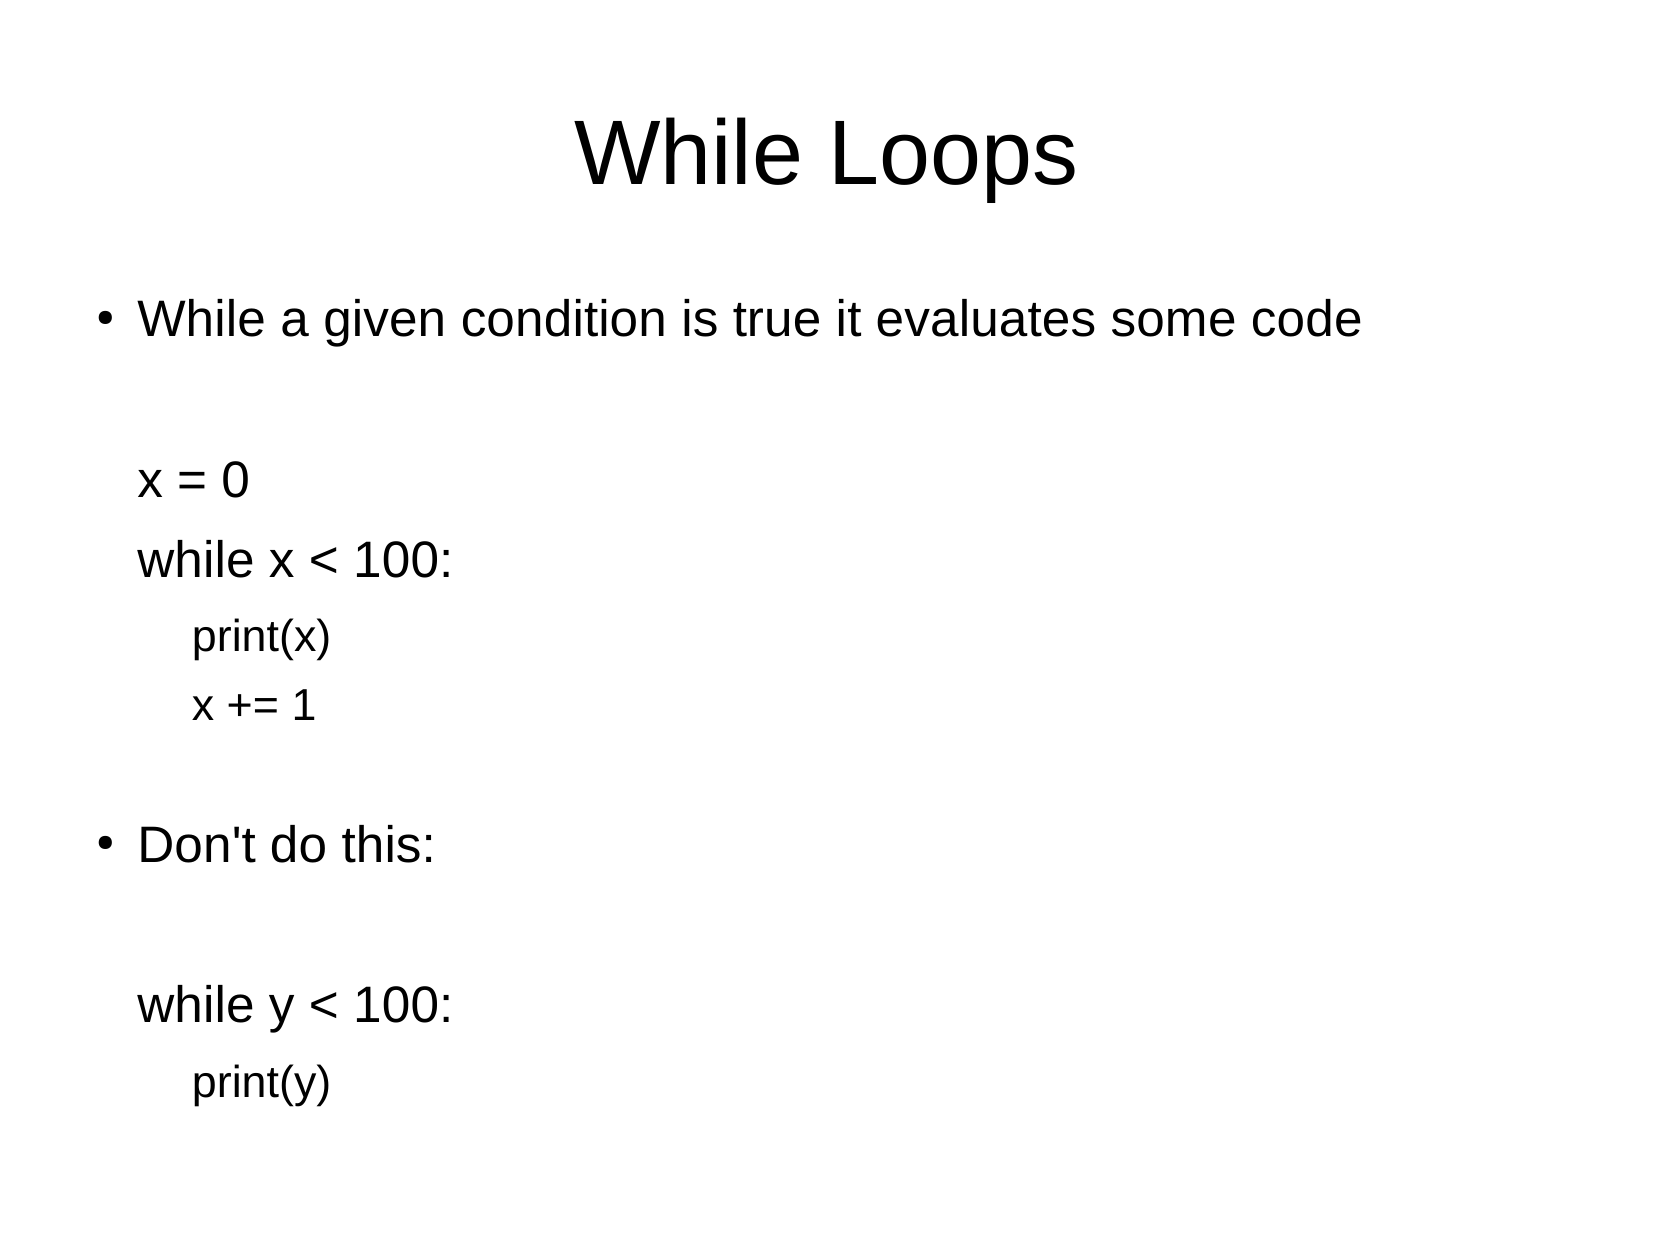

# While Loops
While a given condition is true it evaluates some code
x = 0
while x < 100:
print(x)
x += 1
Don't do this:
while y < 100:
print(y)